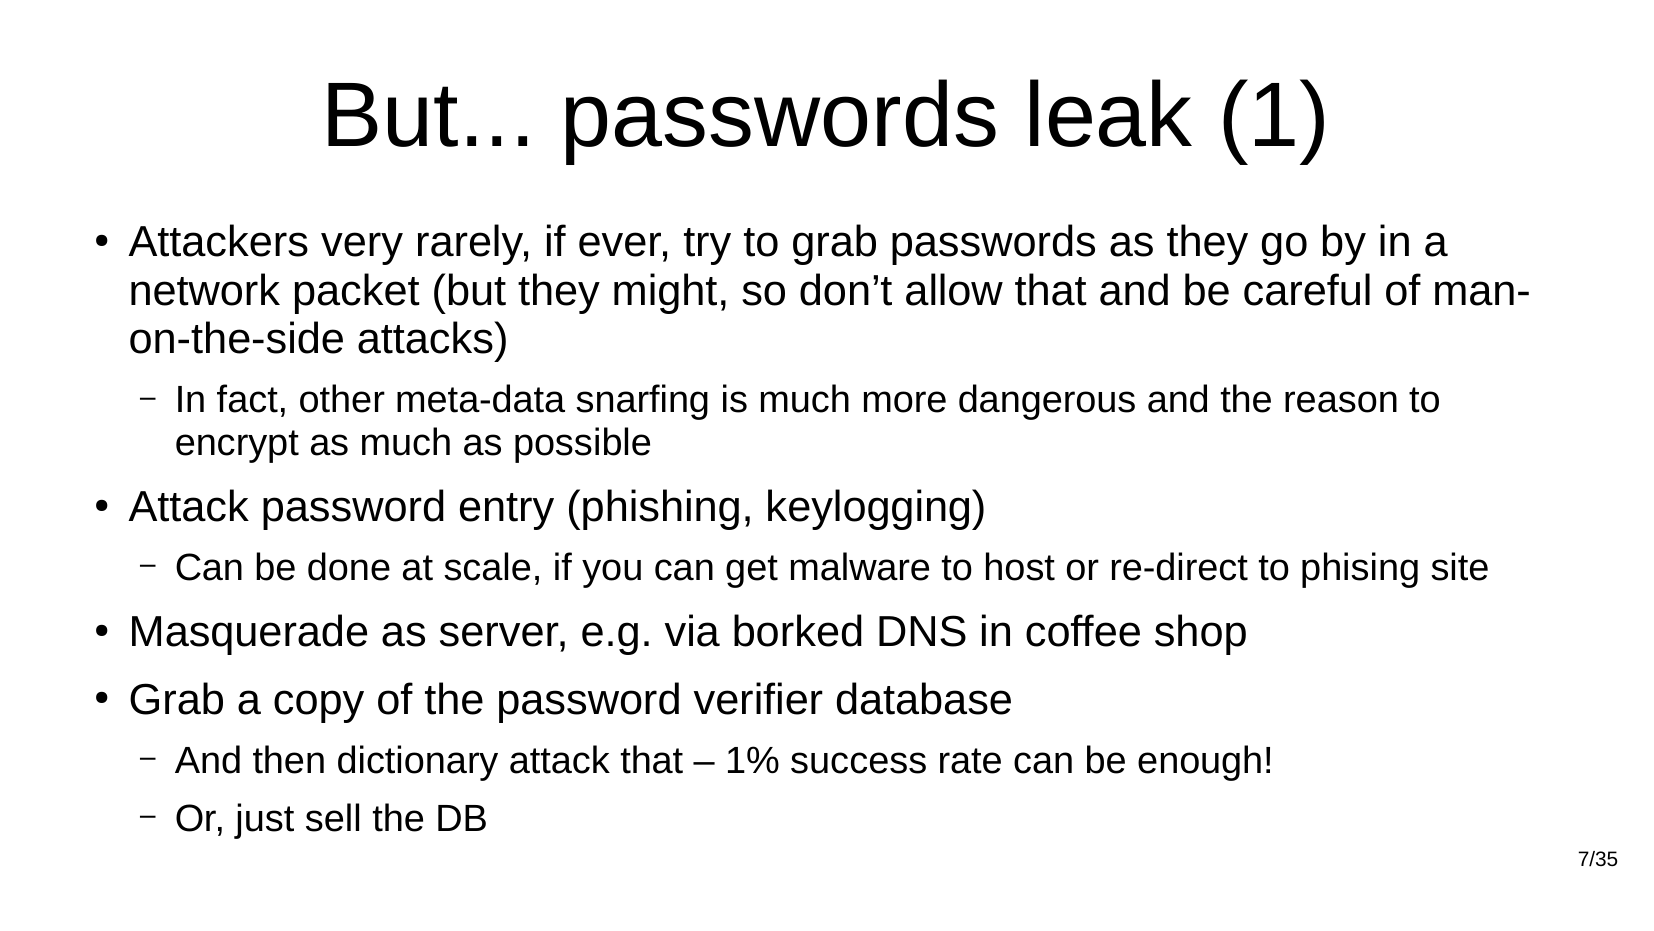

# But... passwords leak (1)
Attackers very rarely, if ever, try to grab passwords as they go by in a network packet (but they might, so don’t allow that and be careful of man-on-the-side attacks)
In fact, other meta-data snarfing is much more dangerous and the reason to encrypt as much as possible
Attack password entry (phishing, keylogging)
Can be done at scale, if you can get malware to host or re-direct to phising site
Masquerade as server, e.g. via borked DNS in coffee shop
Grab a copy of the password verifier database
And then dictionary attack that – 1% success rate can be enough!
Or, just sell the DB
7